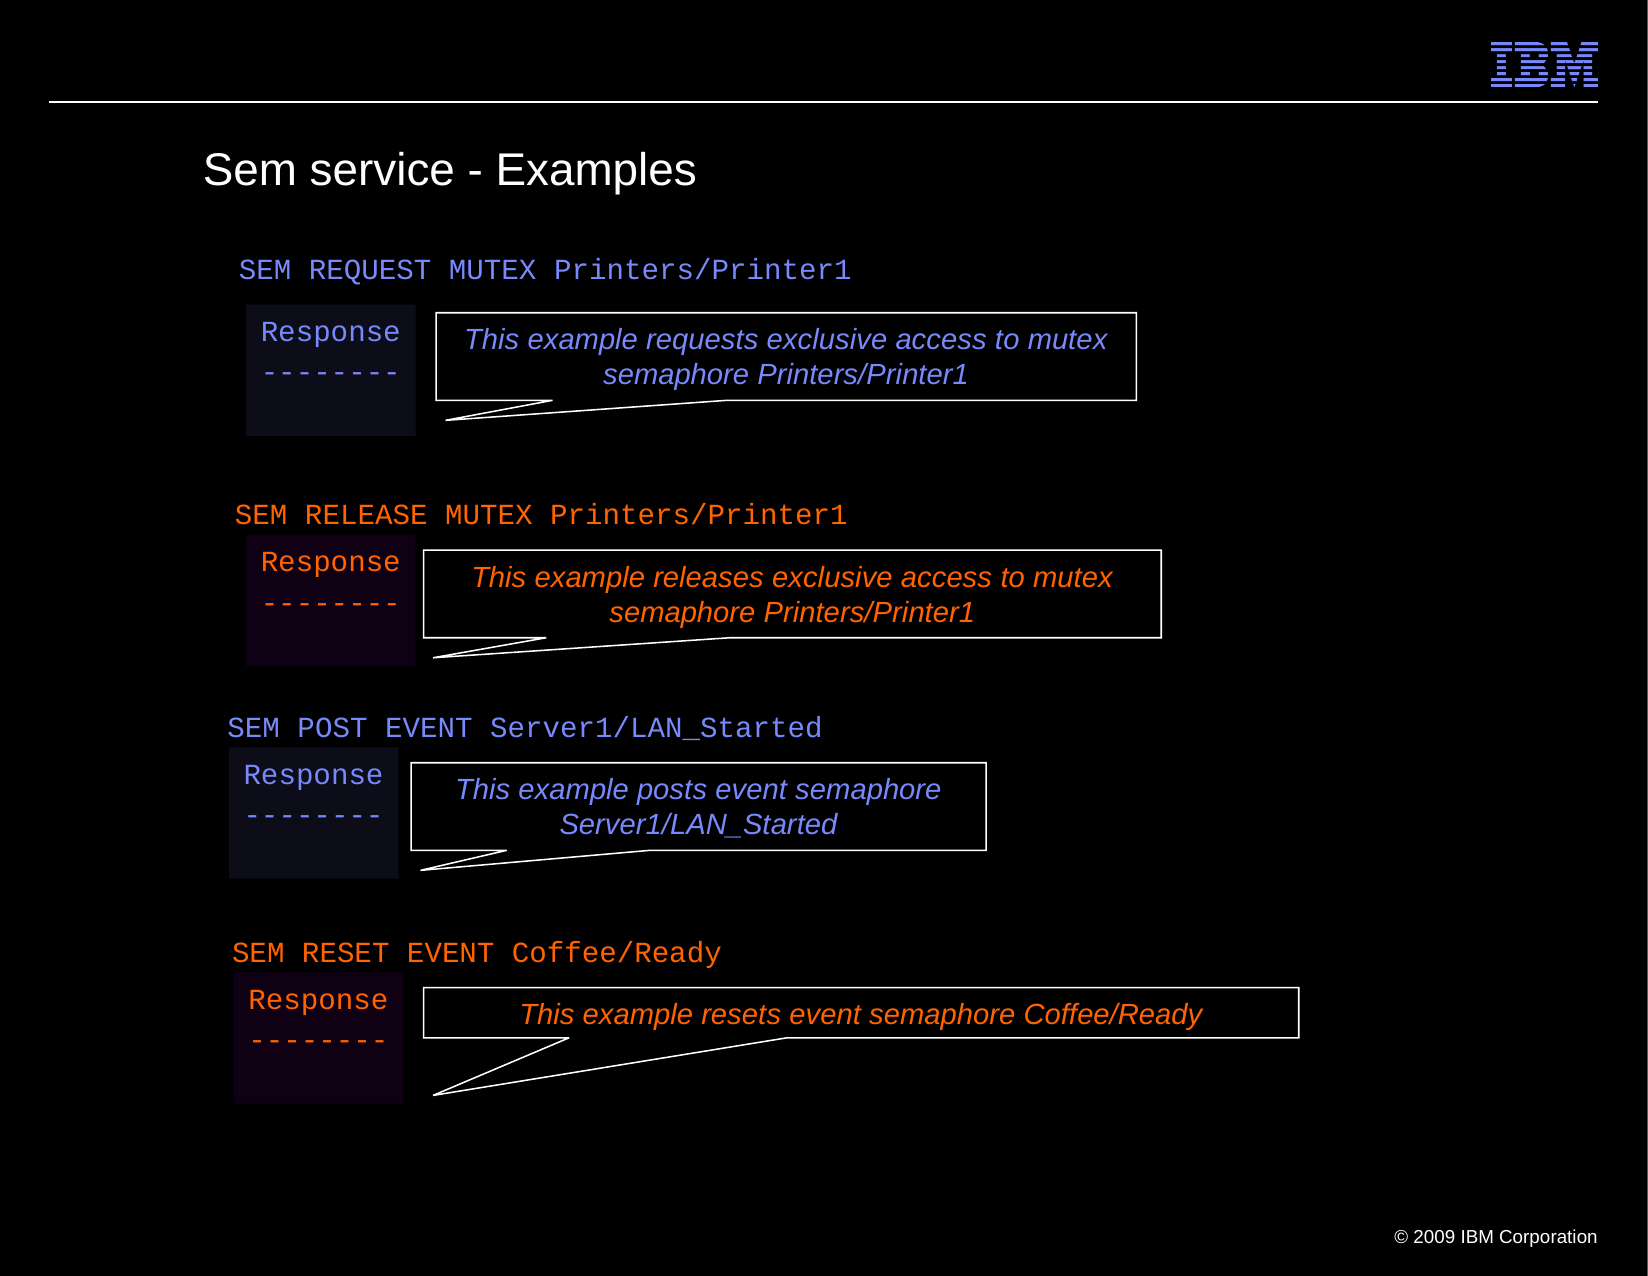

# Sem service - Examples
SEM REQUEST MUTEX Printers/Printer1
Response
--------
This example requests exclusive access to mutex semaphore Printers/Printer1
SEM RELEASE MUTEX Printers/Printer1
Response
--------
This example releases exclusive access to mutex semaphore Printers/Printer1
SEM POST EVENT Server1/LAN_Started
Response
--------
This example posts event semaphore Server1/LAN_Started
SEM RESET EVENT Coffee/Ready
Response
--------
This example resets event semaphore Coffee/Ready